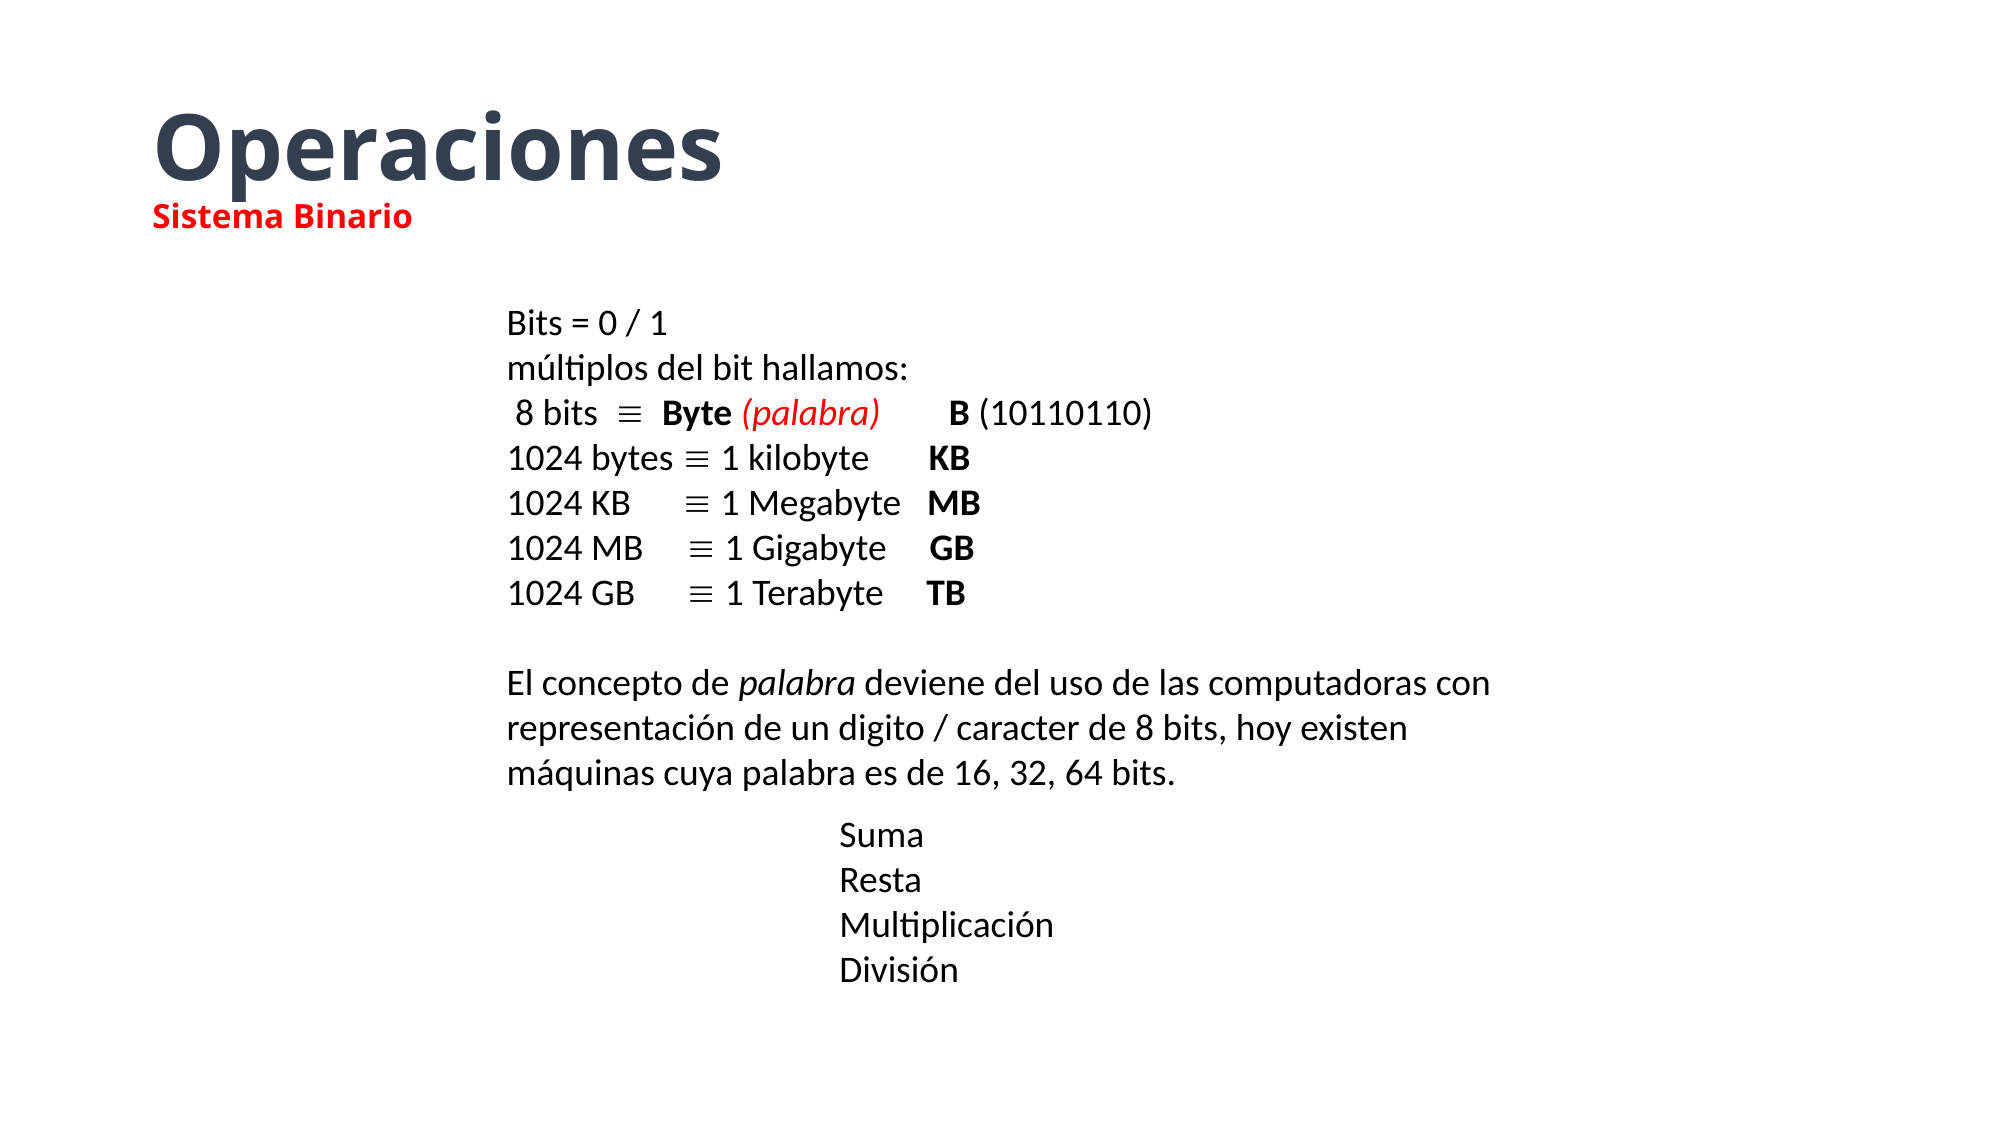

# Operaciones Sistema Binario
Bits = 0 / 1
múltiplos del bit hallamos:
 8 bits  Byte (palabra) B (10110110)
1024 bytes  1 kilobyte KB
1024 KB  1 Megabyte MB
1024 MB  1 Gigabyte GB
1024 GB  1 Terabyte TB
El concepto de palabra deviene del uso de las computadoras con representación de un digito / caracter de 8 bits, hoy existen máquinas cuya palabra es de 16, 32, 64 bits.
Suma
Resta
Multiplicación
División